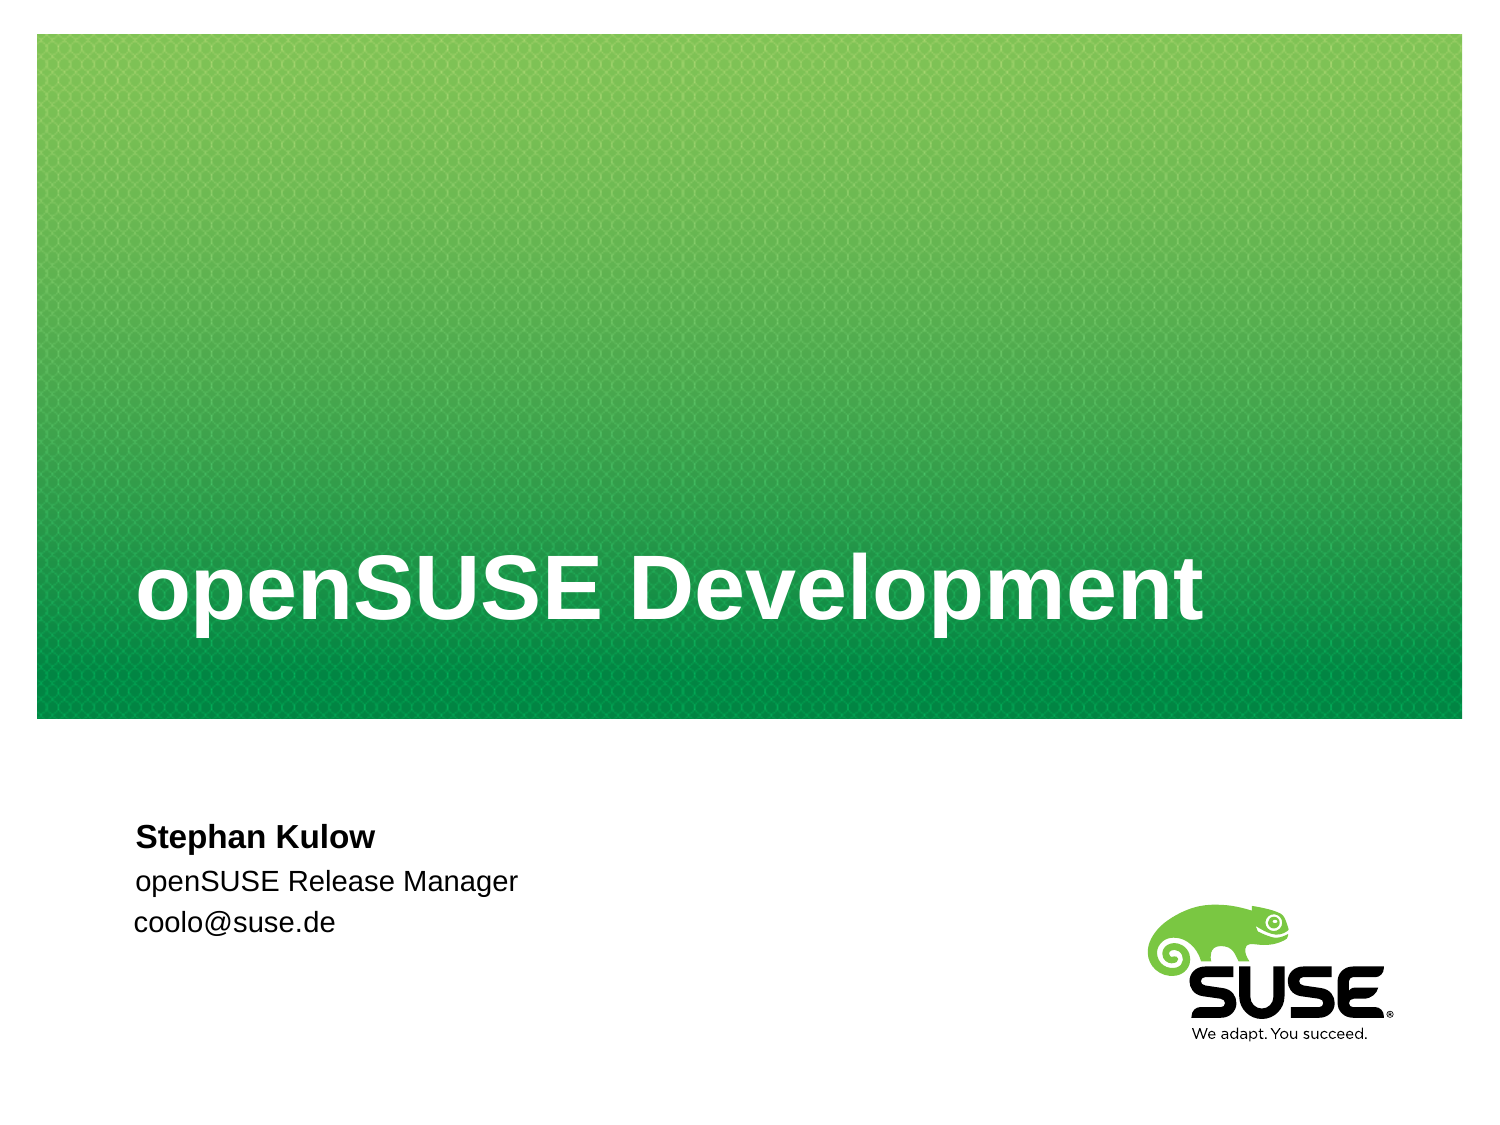

# openSUSE Development
Stephan Kulow
openSUSE Release Manager
coolo@suse.de